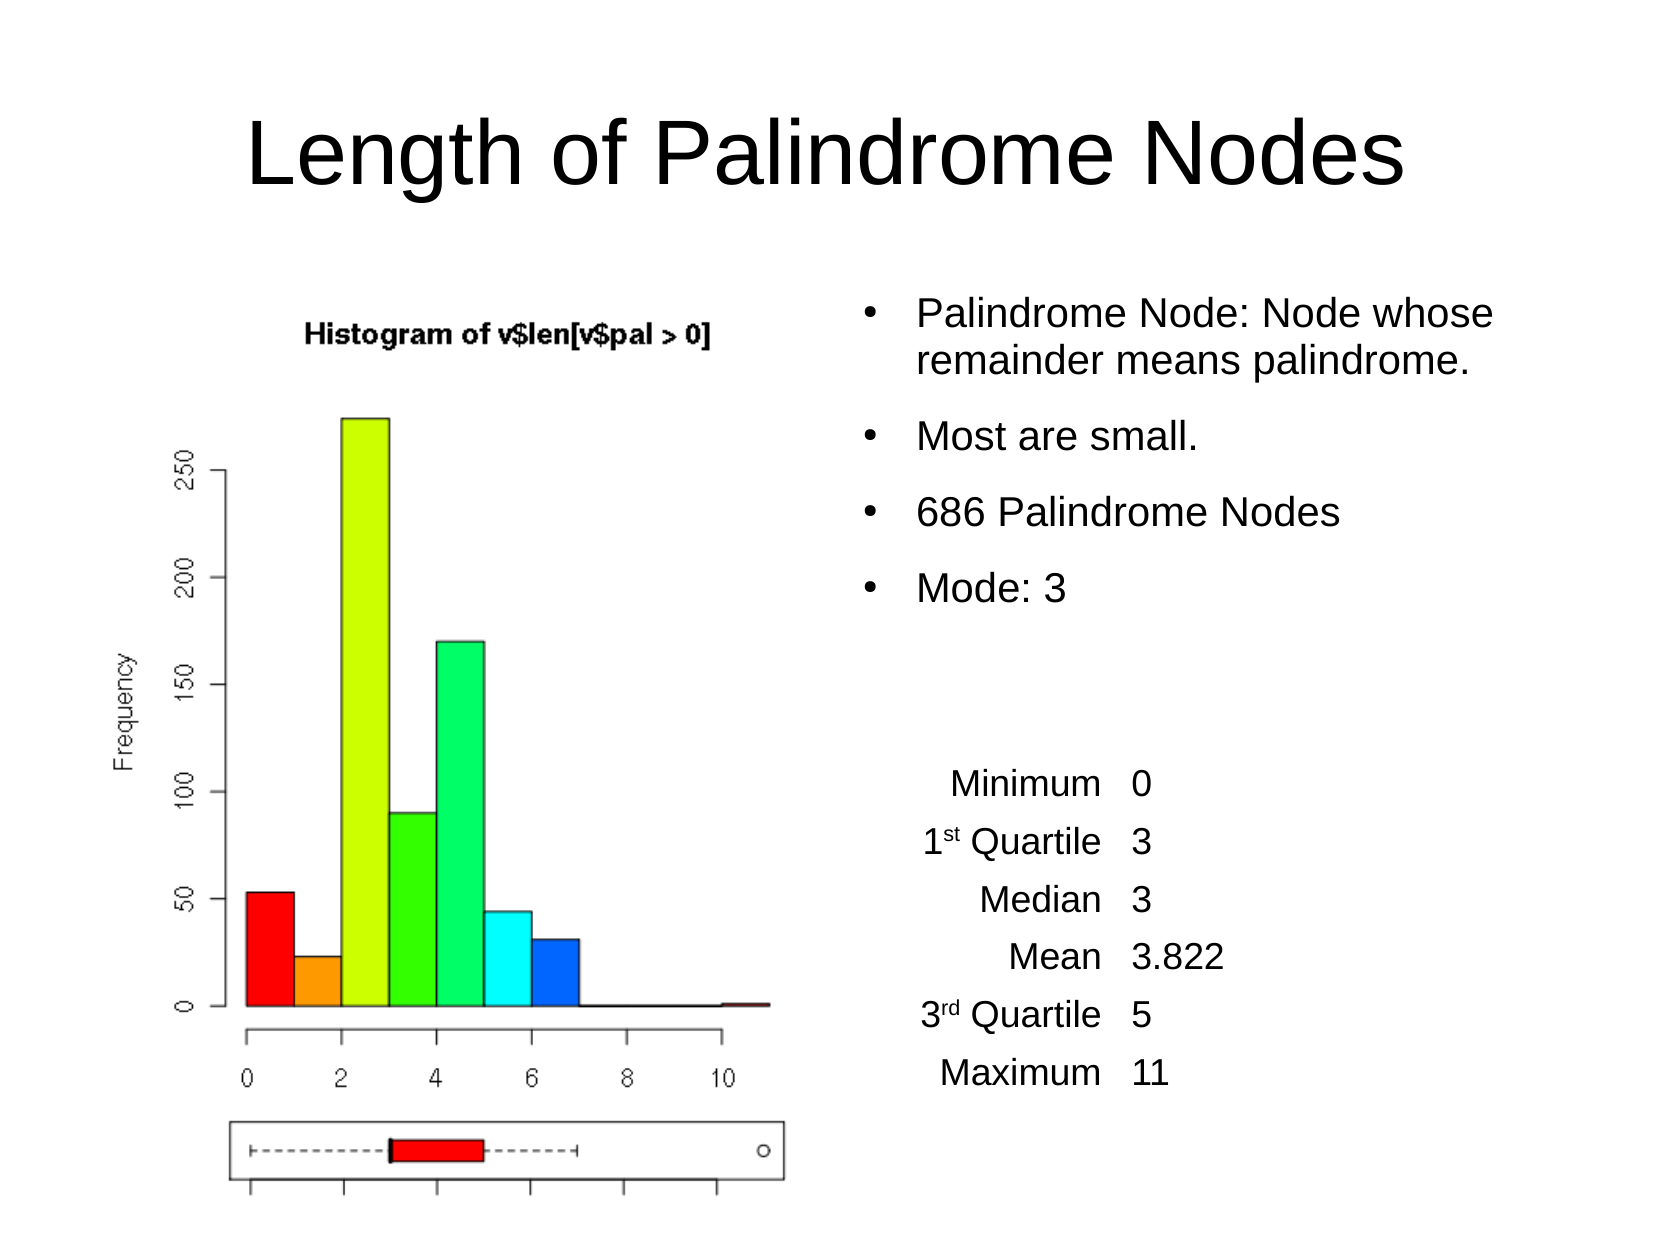

# Length of Palindrome Nodes
Palindrome Node: Node whose remainder means palindrome.
Most are small.
686 Palindrome Nodes
Mode: 3
| Minimum | 0 |
| --- | --- |
| 1st Quartile | 3 |
| Median | 3 |
| Mean | 3.822 |
| 3rd Quartile | 5 |
| Maximum | 11 |